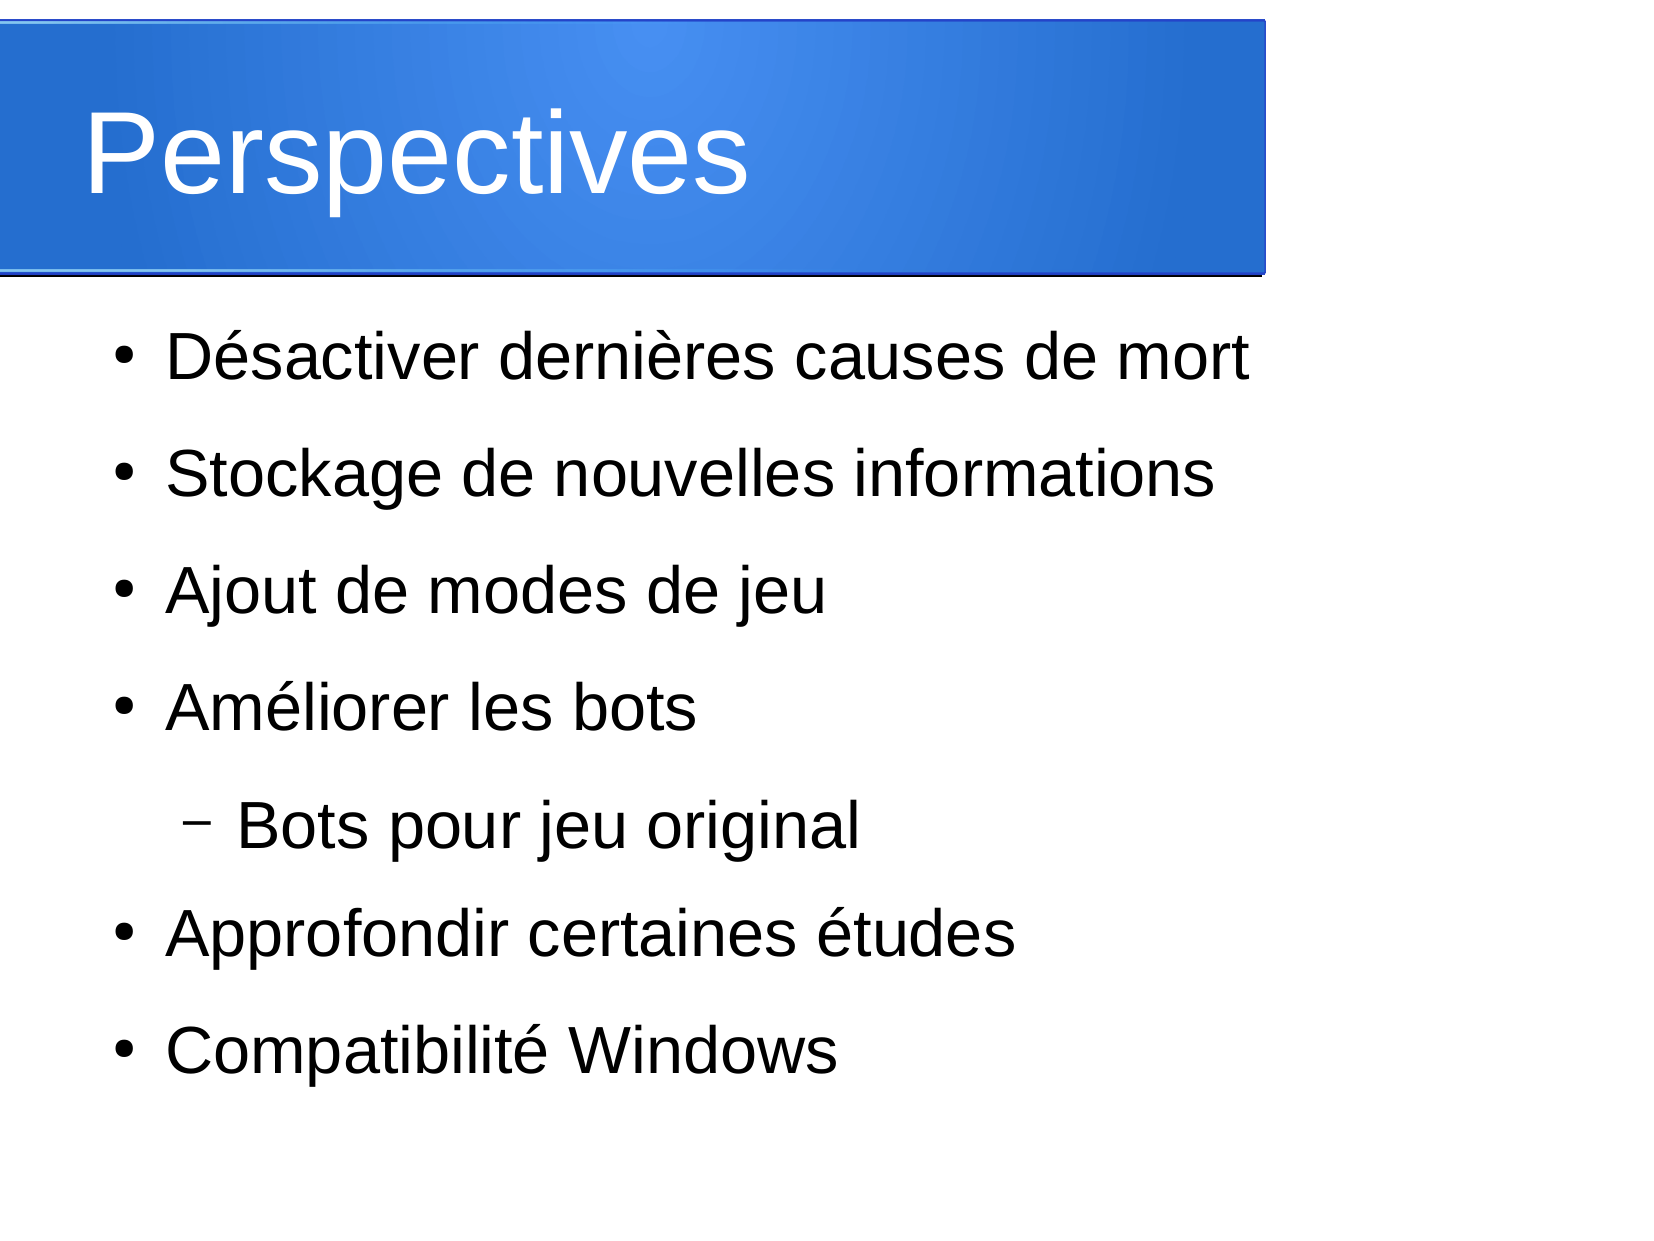

# Perspectives
Désactiver dernières causes de mort
Stockage de nouvelles informations
Ajout de modes de jeu
Améliorer les bots
Bots pour jeu original
Approfondir certaines études
Compatibilité Windows